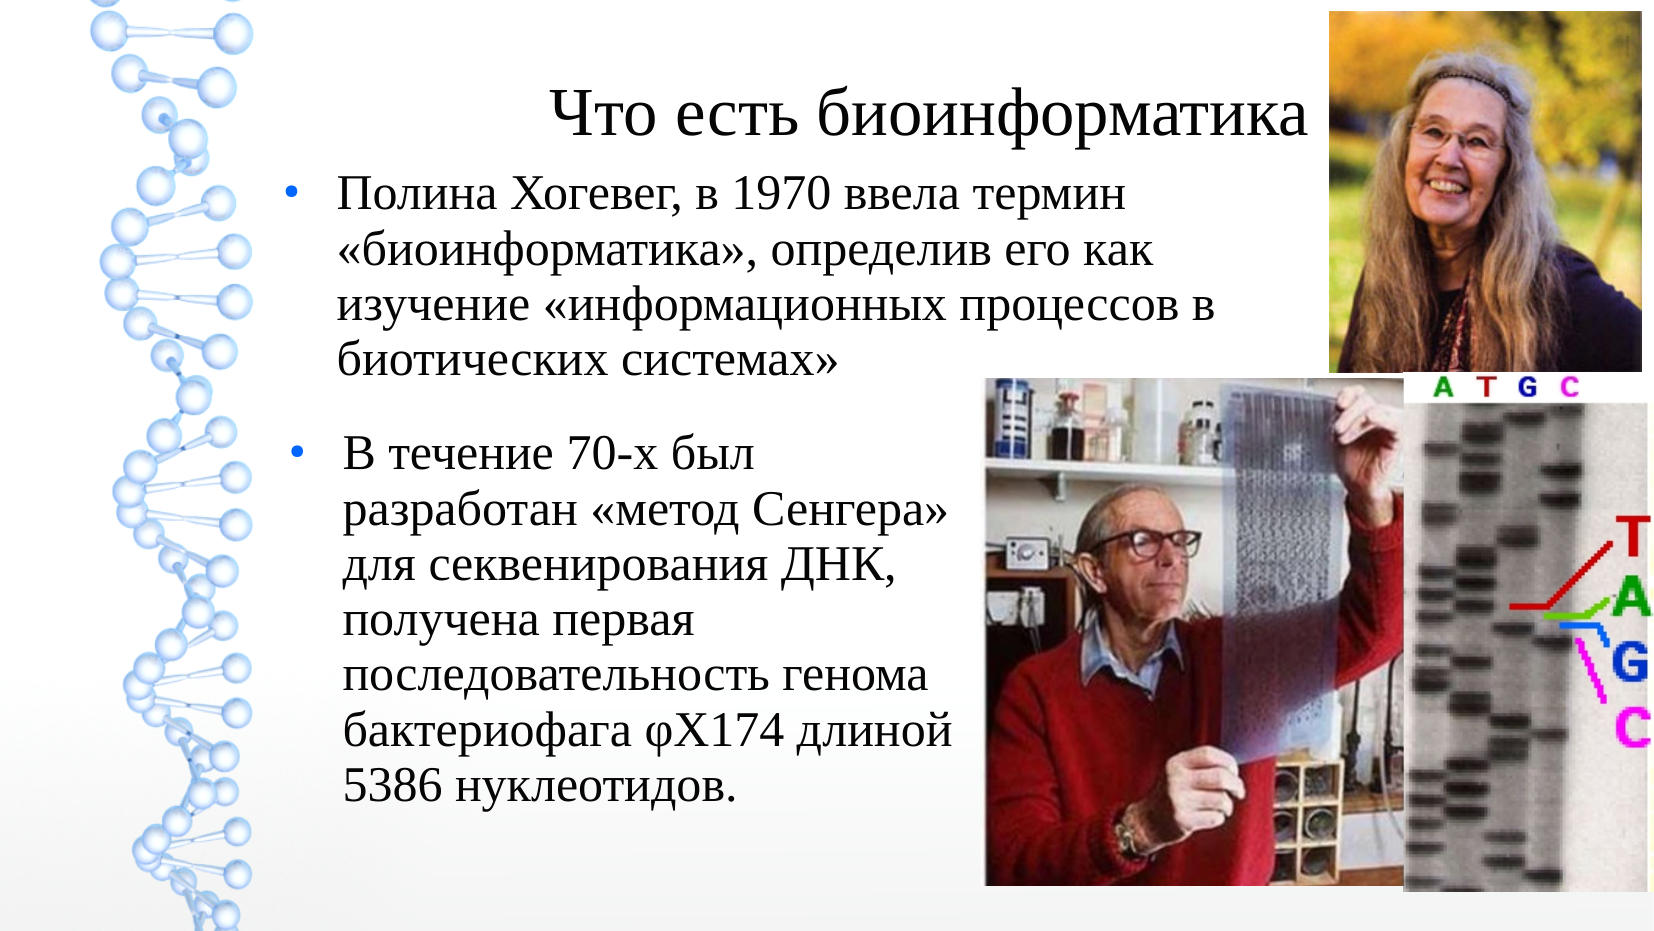

# Что есть биоинформатика
Полина Хогевег, в 1970 ввела термин «биоинформатика», определив его как изучение «информационных процессов в биотических системах»
В течение 70-х был разработан «метод Сенгера» для секвенирования ДНК, получена первая последовательность генома бактериофага φX174 длиной 5386 нуклеотидов.
11